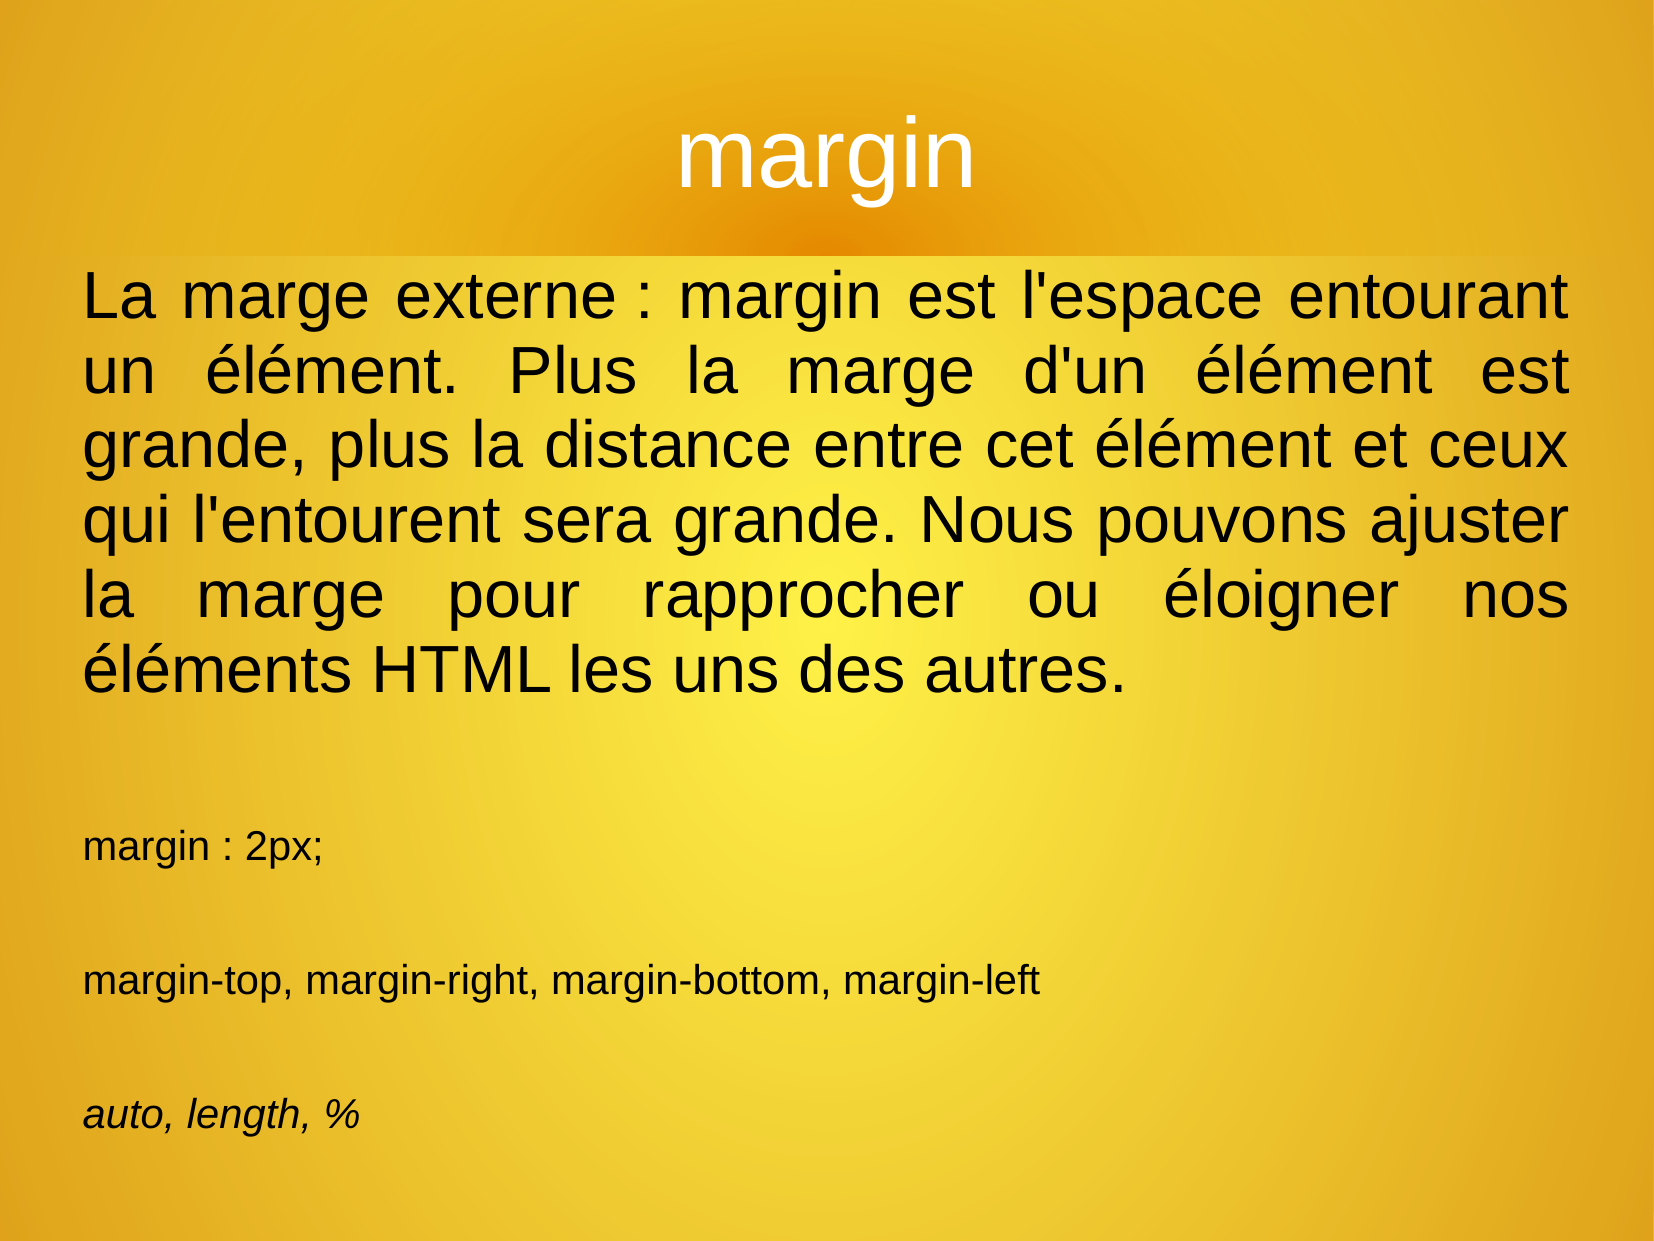

# margin
La marge externe : margin est l'espace entourant un élément. Plus la marge d'un élément est grande, plus la distance entre cet élément et ceux qui l'entourent sera grande. Nous pouvons ajuster la marge pour rapprocher ou éloigner nos éléments HTML les uns des autres.
margin : 2px;
margin-top, margin-right, margin-bottom, margin-left
auto, length, %